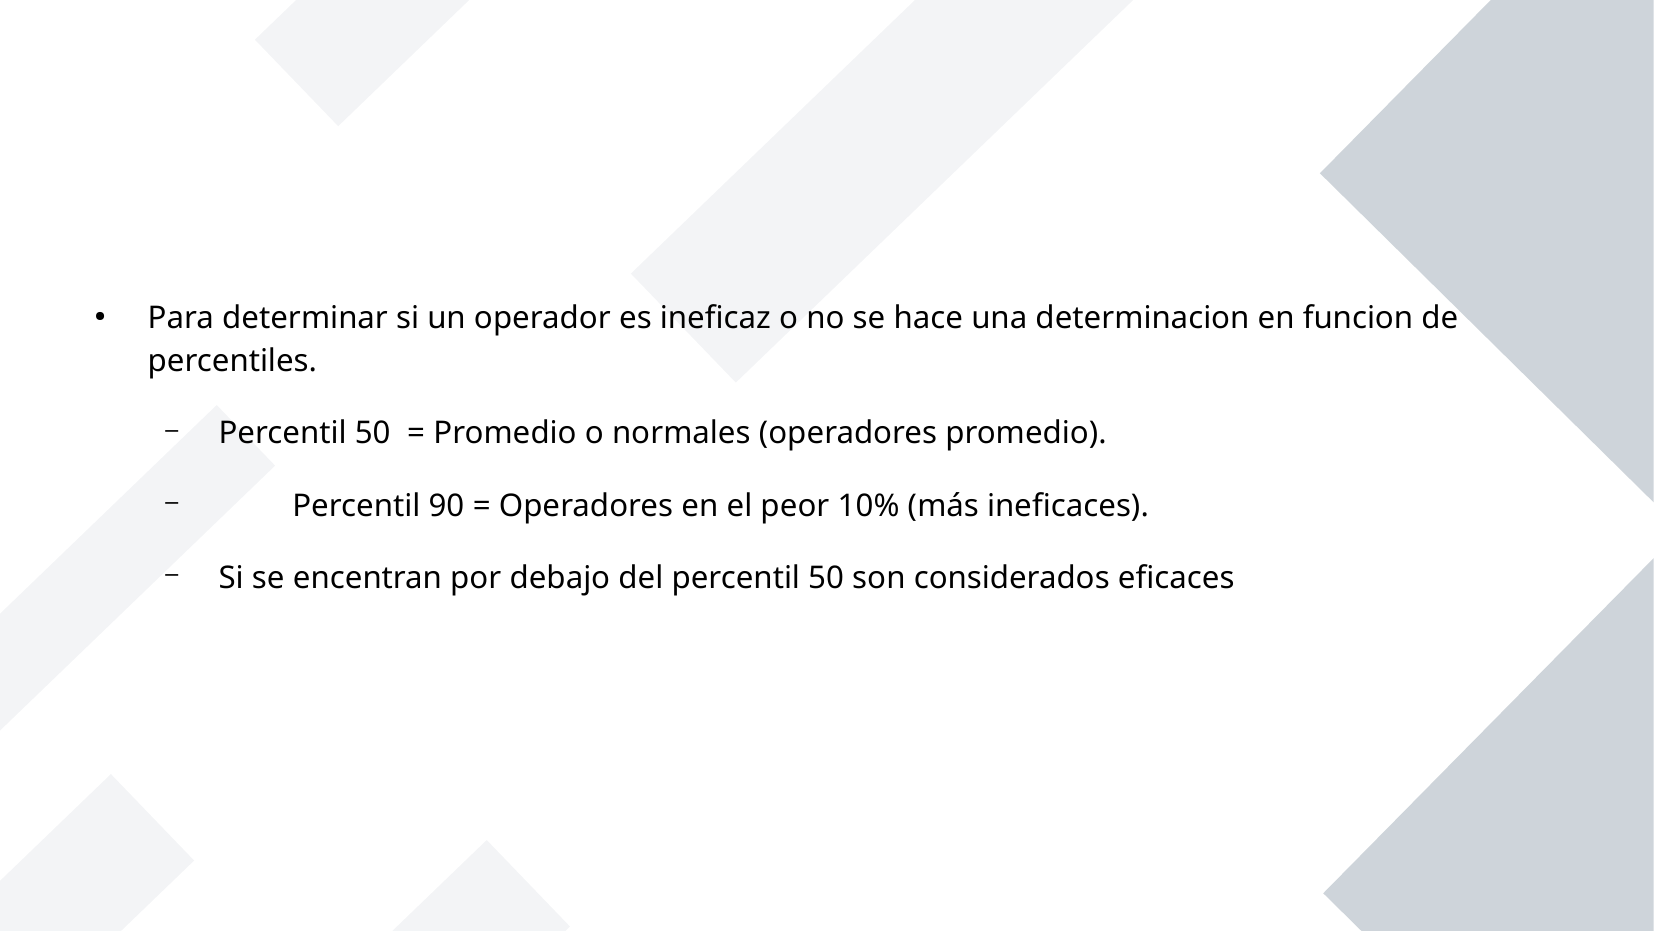

#
Para determinar si un operador es ineficaz o no se hace una determinacion en funcion de percentiles.
Percentil 50 = Promedio o normales (operadores promedio).
	Percentil 90 = Operadores en el peor 10% (más ineficaces).
Si se encentran por debajo del percentil 50 son considerados eficaces